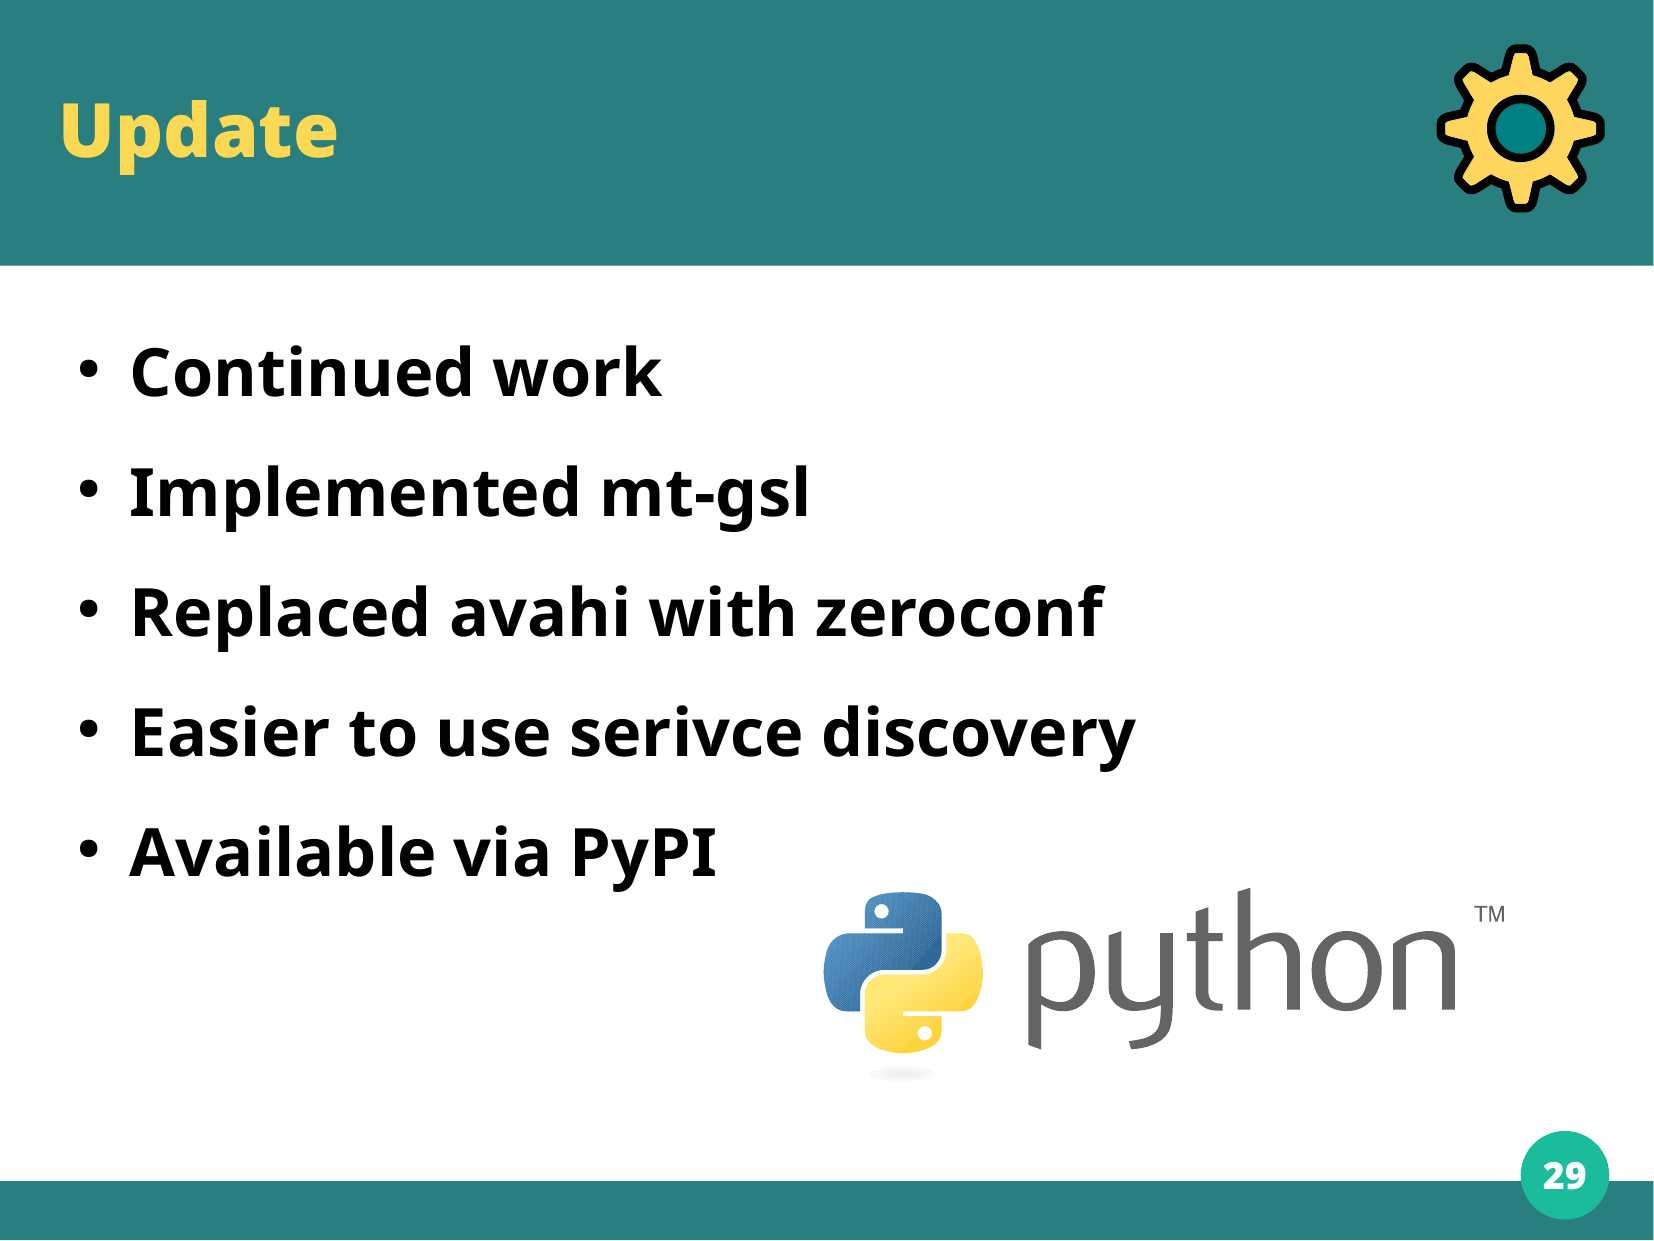

# Update
Continued work
Implemented mt-gsl
Replaced avahi with zeroconf
Easier to use serivce discovery
Available via PyPI
29